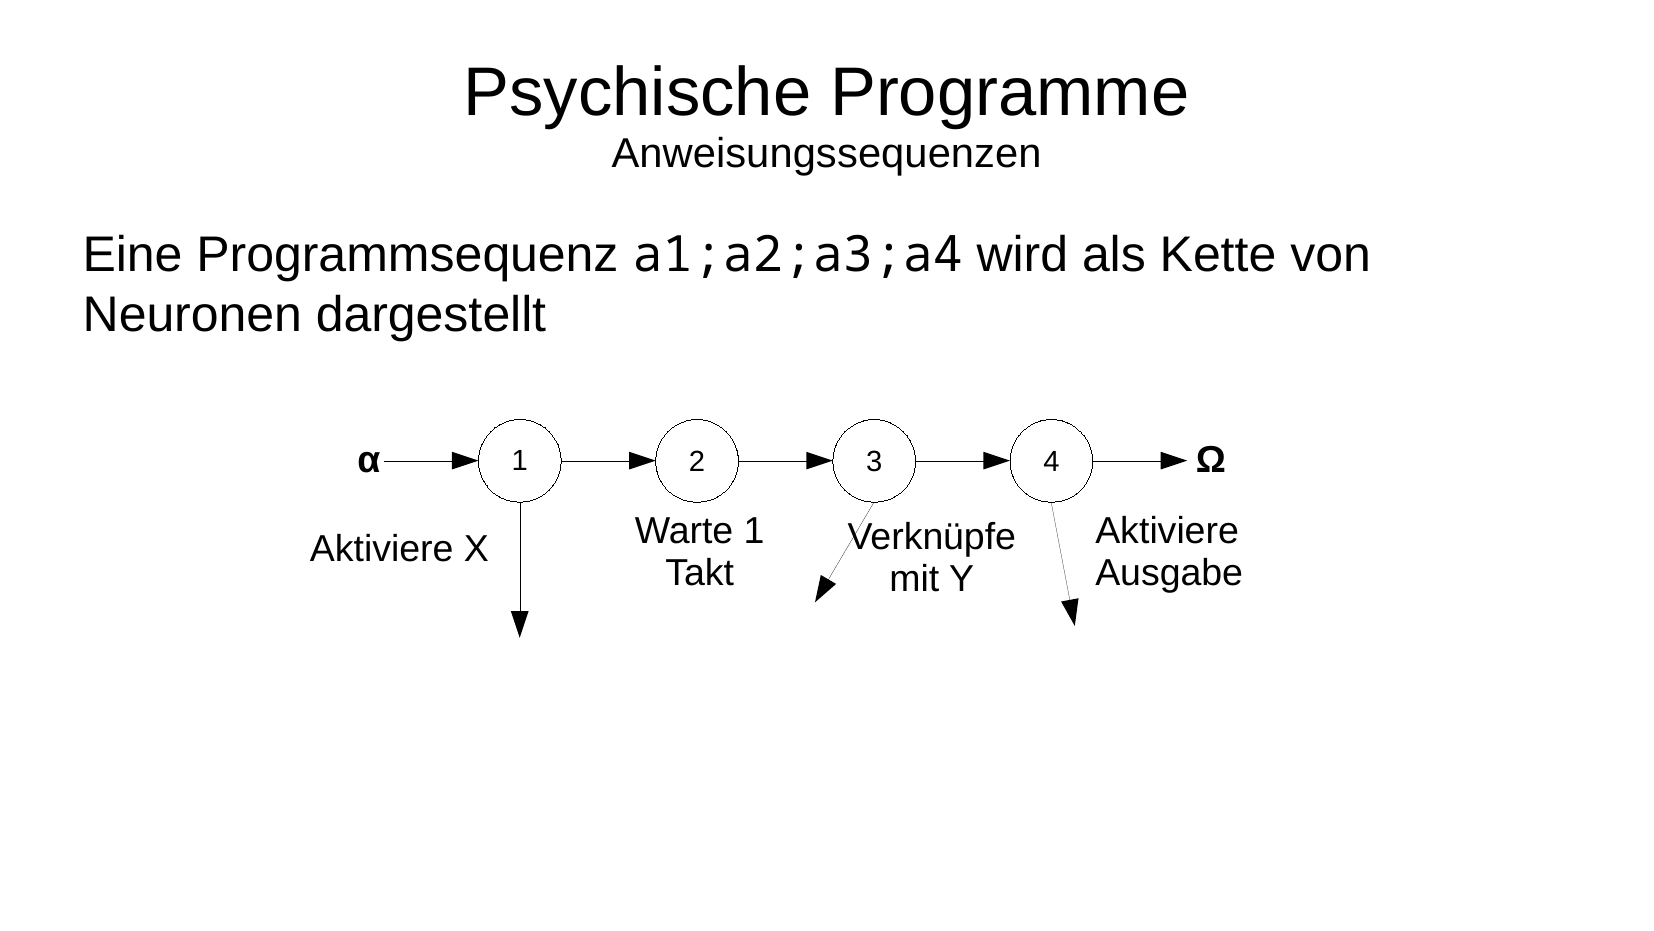

# Psychische Programme Anweisungssequenzen
Eine Programmsequenz a1;a2;a3;a4 wird als Kette von Neuronen dargestellt
1
2
3
4
α
Ω
Warte 1
Takt
Aktiviere
Ausgabe
Verknüpfe
mit Y
Aktiviere X